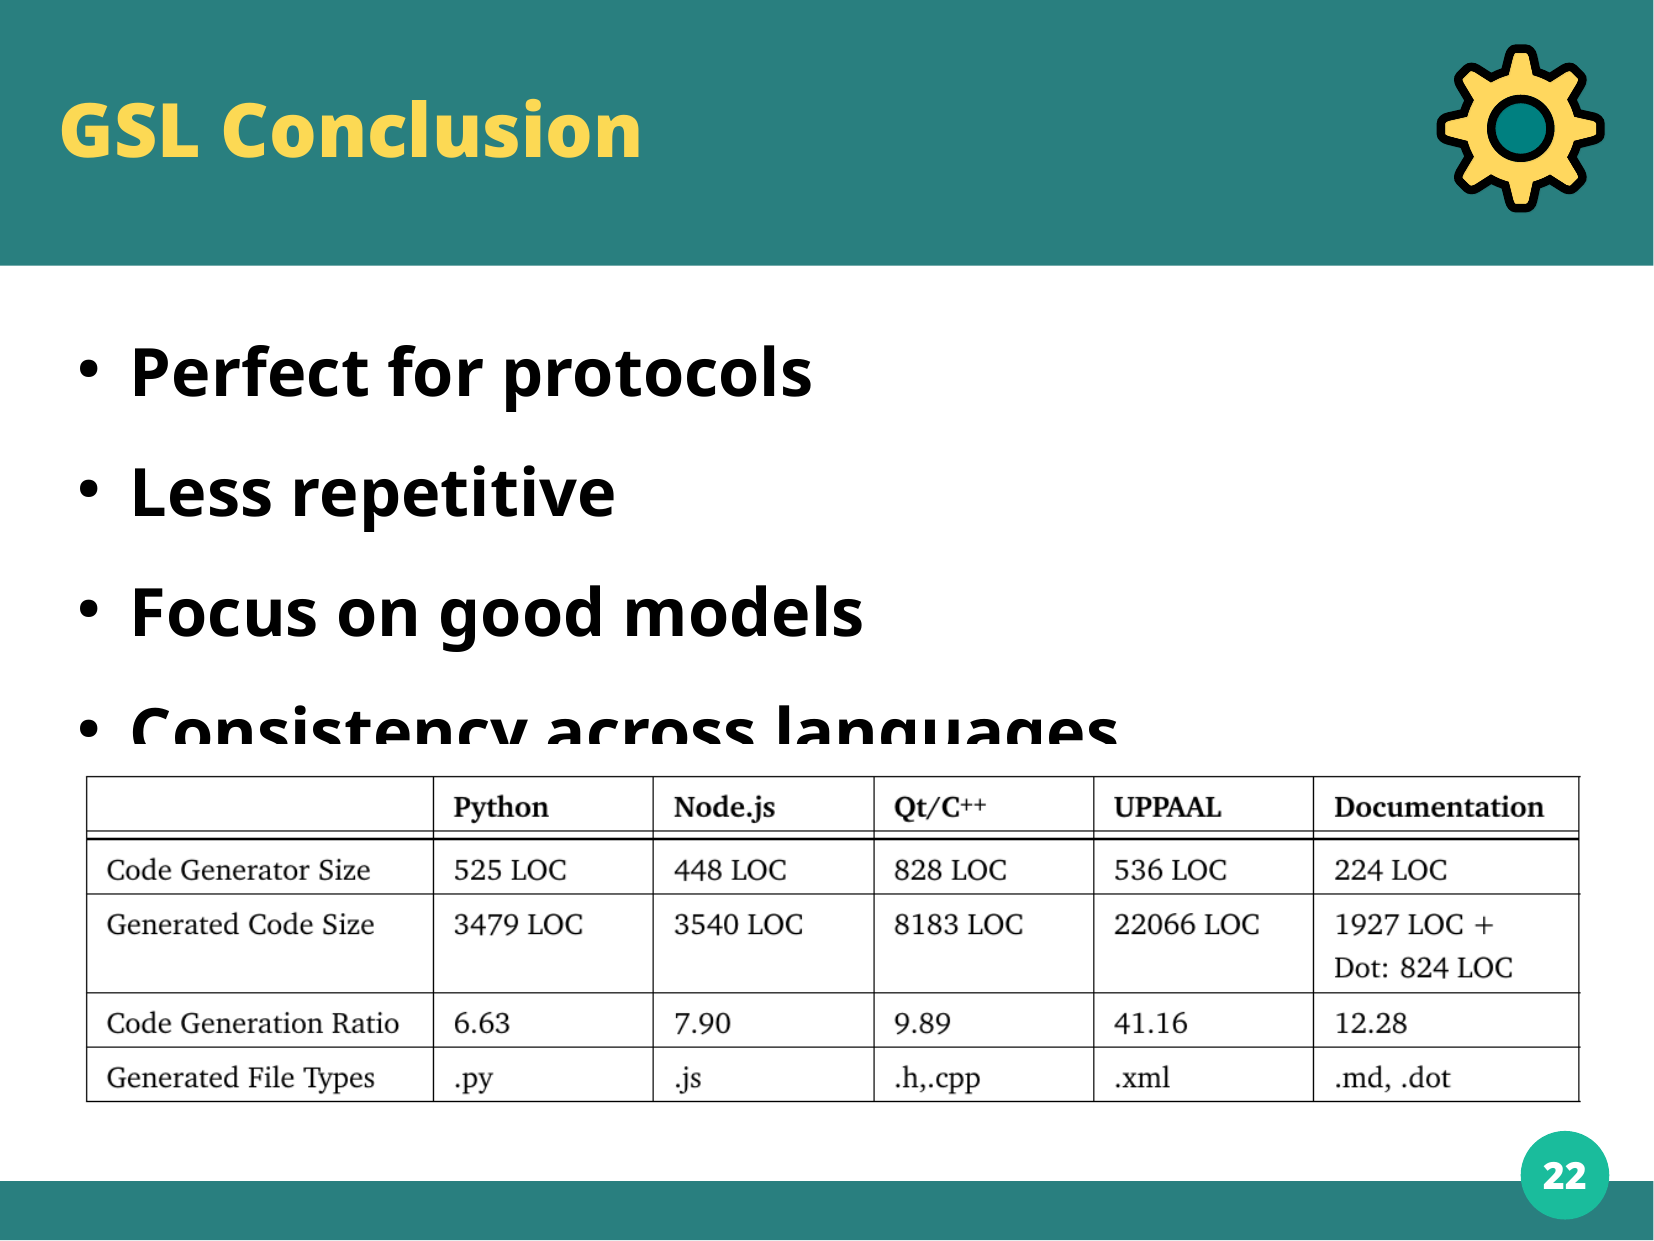

# GSL Conclusion
Perfect for protocols
Less repetitive
Focus on good models
Consistency across languages
22